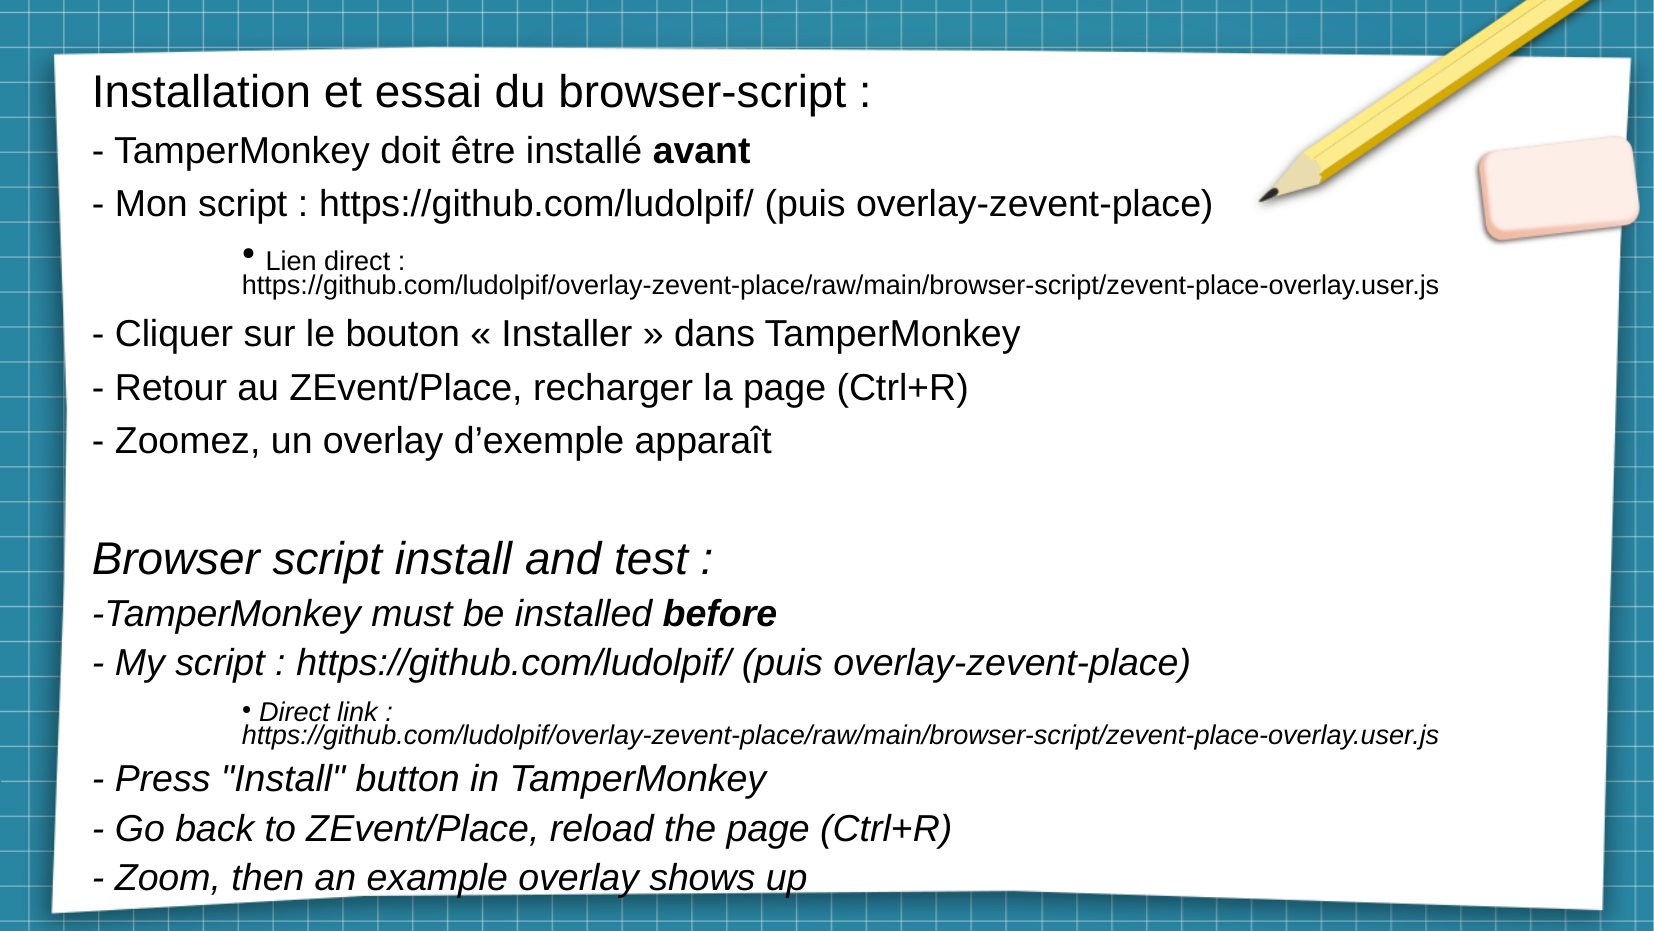

#
Installation et essai du browser-script :
- TamperMonkey doit être installé avant
- Mon script : https://github.com/ludolpif/ (puis overlay-zevent-place)
 Lien direct : https://github.com/ludolpif/overlay-zevent-place/raw/main/browser-script/zevent-place-overlay.user.js
- Cliquer sur le bouton « Installer » dans TamperMonkey
- Retour au ZEvent/Place, recharger la page (Ctrl+R)
- Zoomez, un overlay d’exemple apparaît
Browser script install and test :
-TamperMonkey must be installed before
- My script : https://github.com/ludolpif/ (puis overlay-zevent-place)
 Direct link : https://github.com/ludolpif/overlay-zevent-place/raw/main/browser-script/zevent-place-overlay.user.js
- Press "Install" button in TamperMonkey
- Go back to ZEvent/Place, reload the page (Ctrl+R)
- Zoom, then an example overlay shows up